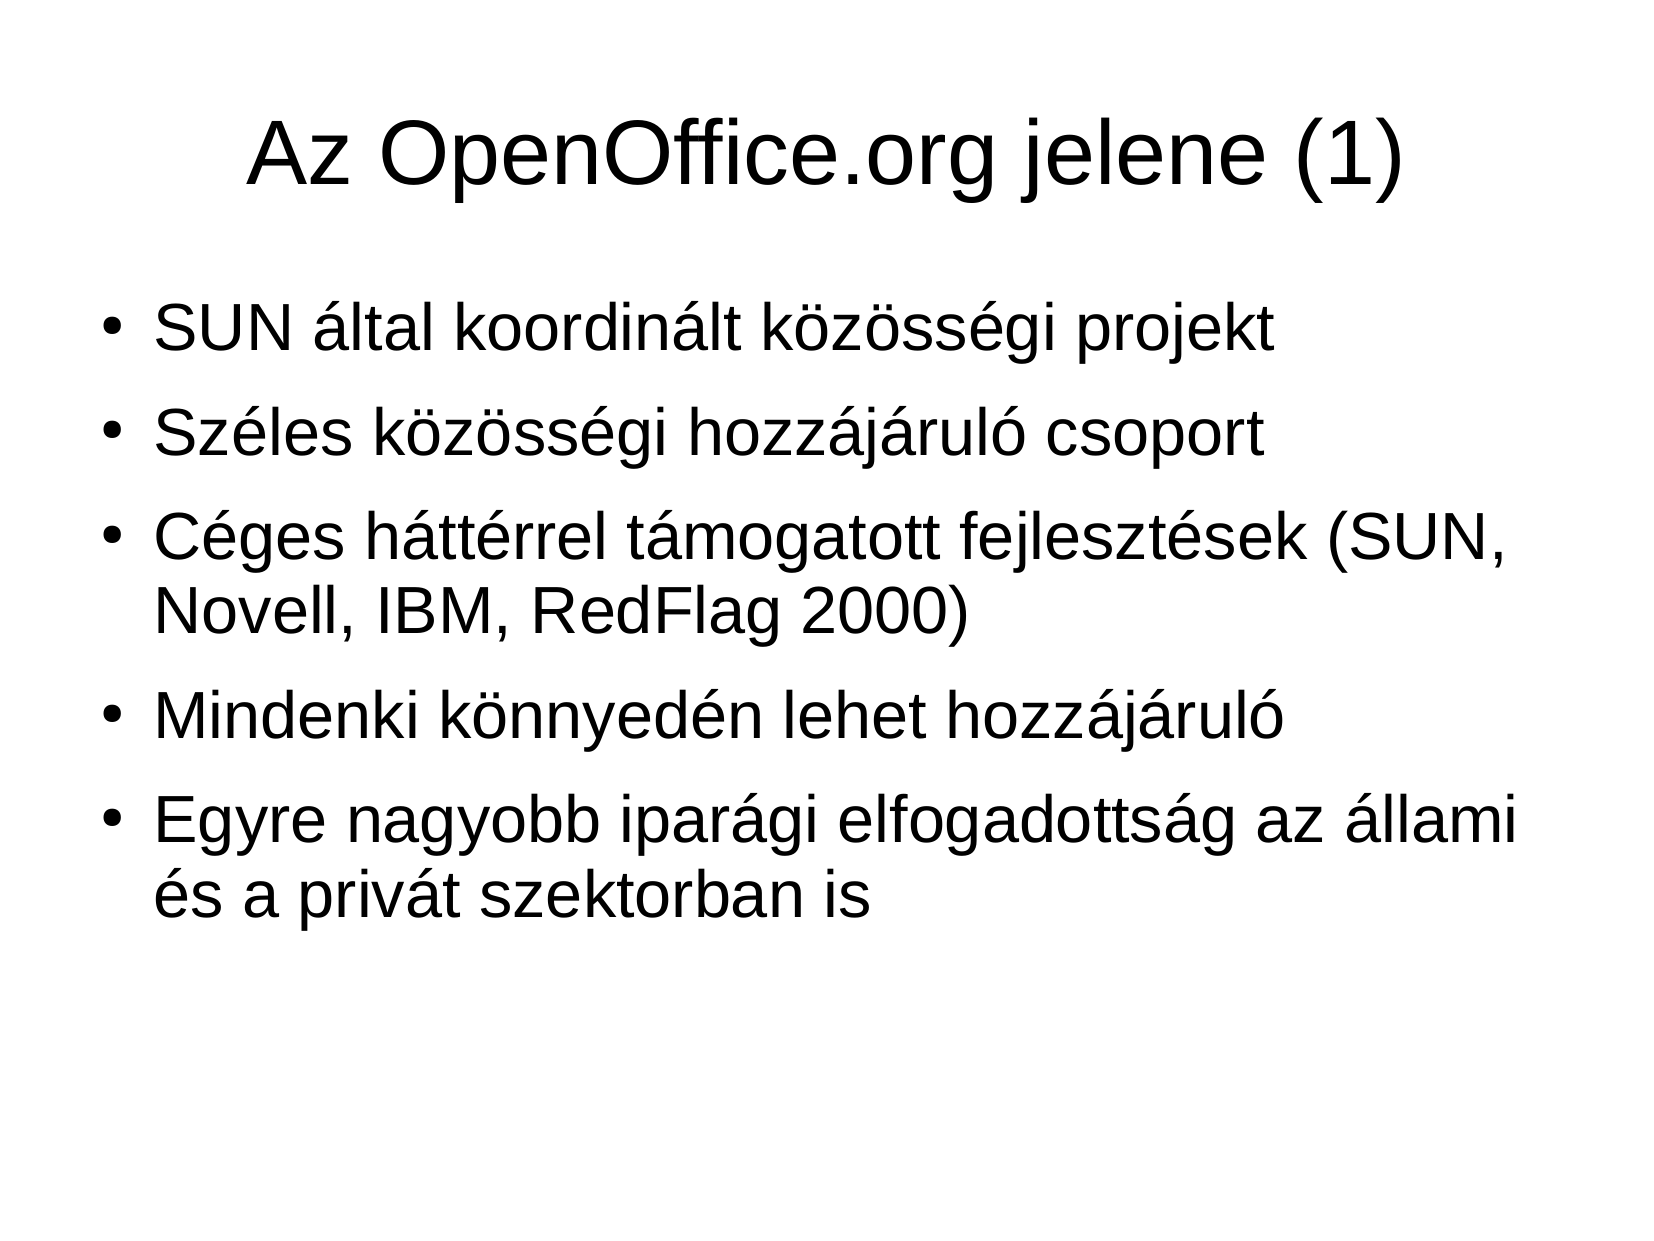

# Az OpenOffice.org jelene (1)
SUN által koordinált közösségi projekt
Széles közösségi hozzájáruló csoport
Céges háttérrel támogatott fejlesztések (SUN, Novell, IBM, RedFlag 2000)
Mindenki könnyedén lehet hozzájáruló
Egyre nagyobb iparági elfogadottság az állami és a privát szektorban is